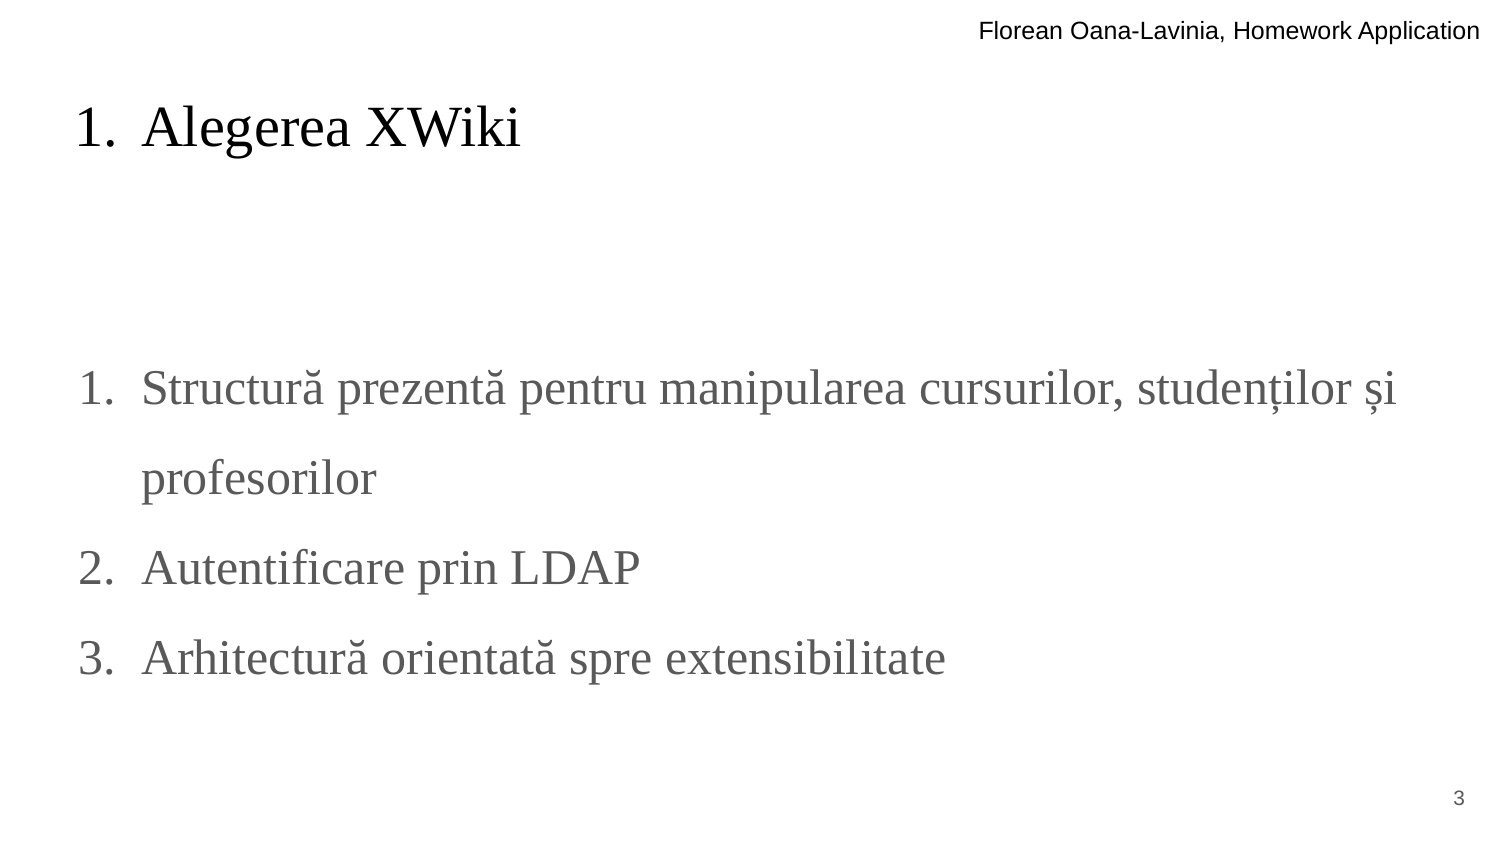

Florean Oana-Lavinia, Homework Application
# Alegerea XWiki
Structură prezentă pentru manipularea cursurilor, studenților și profesorilor
Autentificare prin LDAP
Arhitectură orientată spre extensibilitate